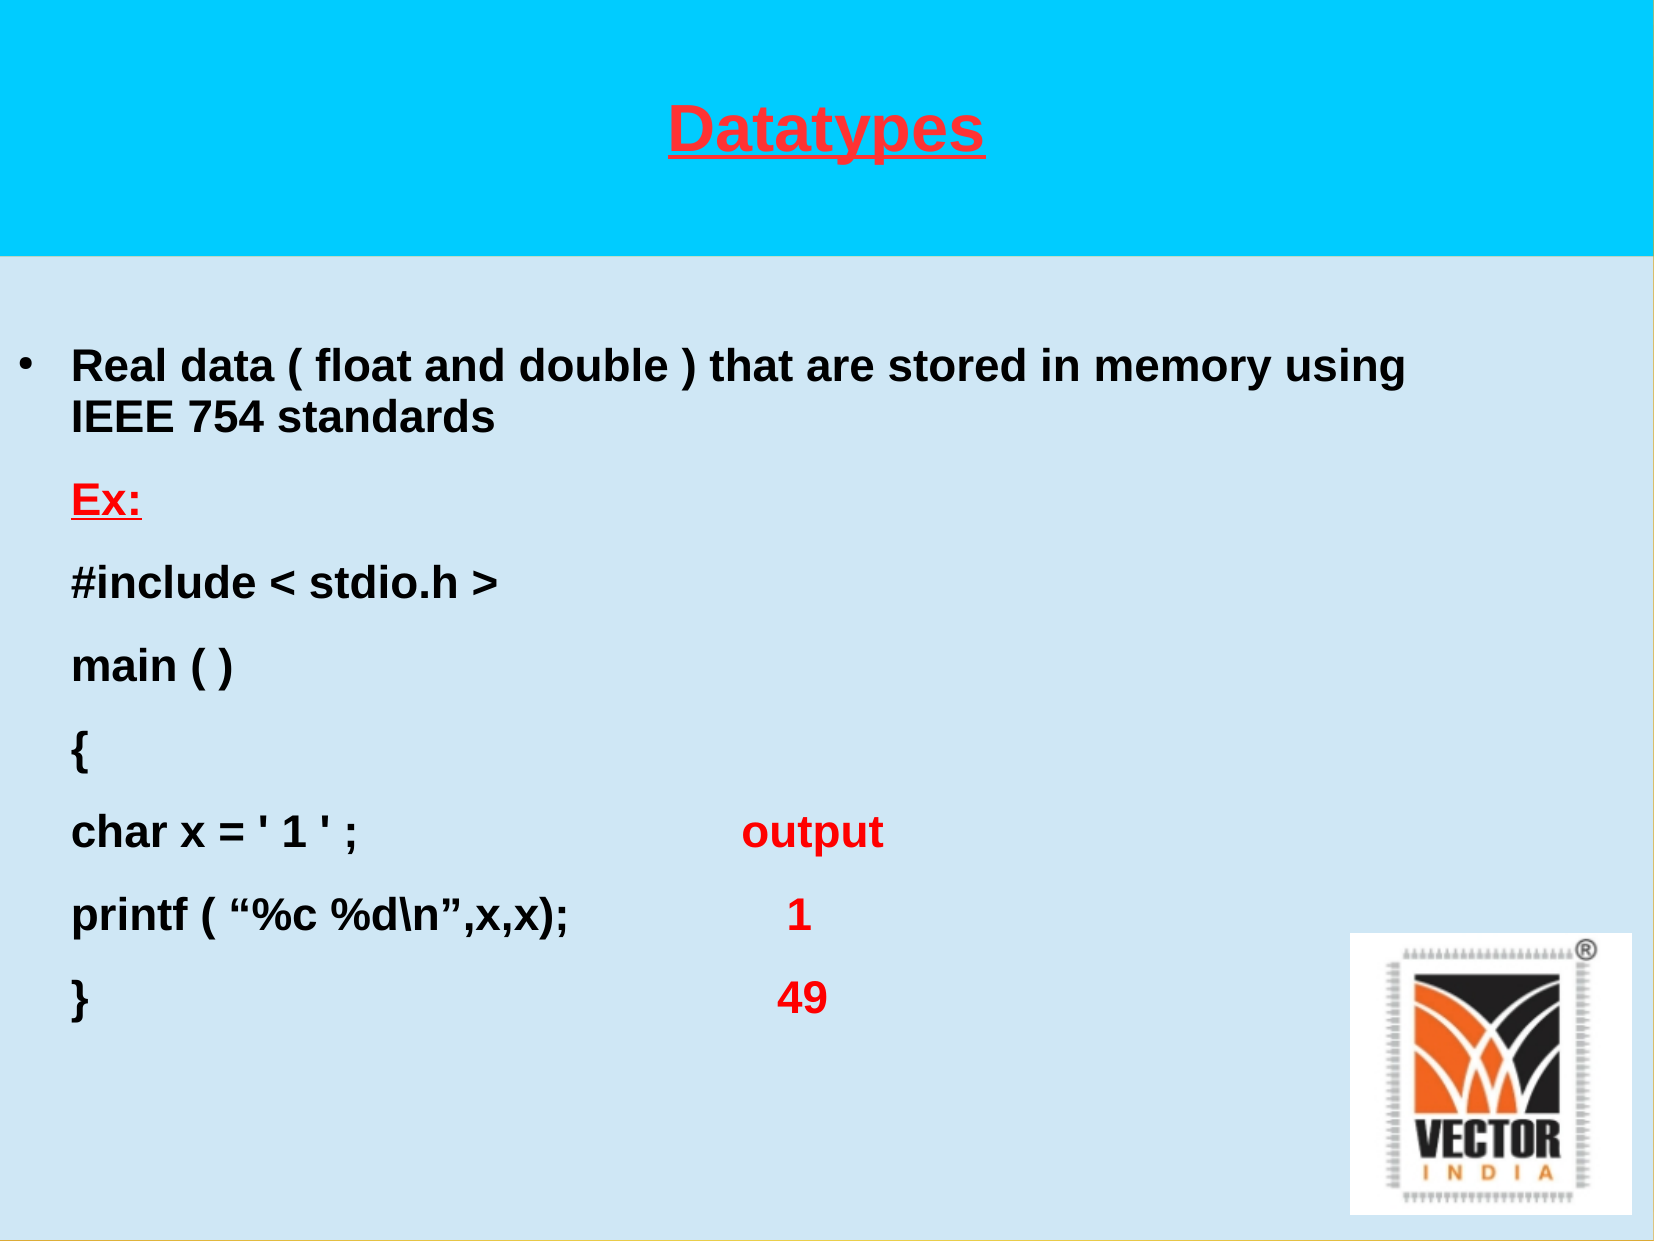

# Datatypes
Real data ( float and double ) that are stored in memory using IEEE 754 standards
Ex:
#include < stdio.h >
main ( )
{
char x = ' 1 ' ; output
printf ( “%c %d\n”,x,x); 1
} 49